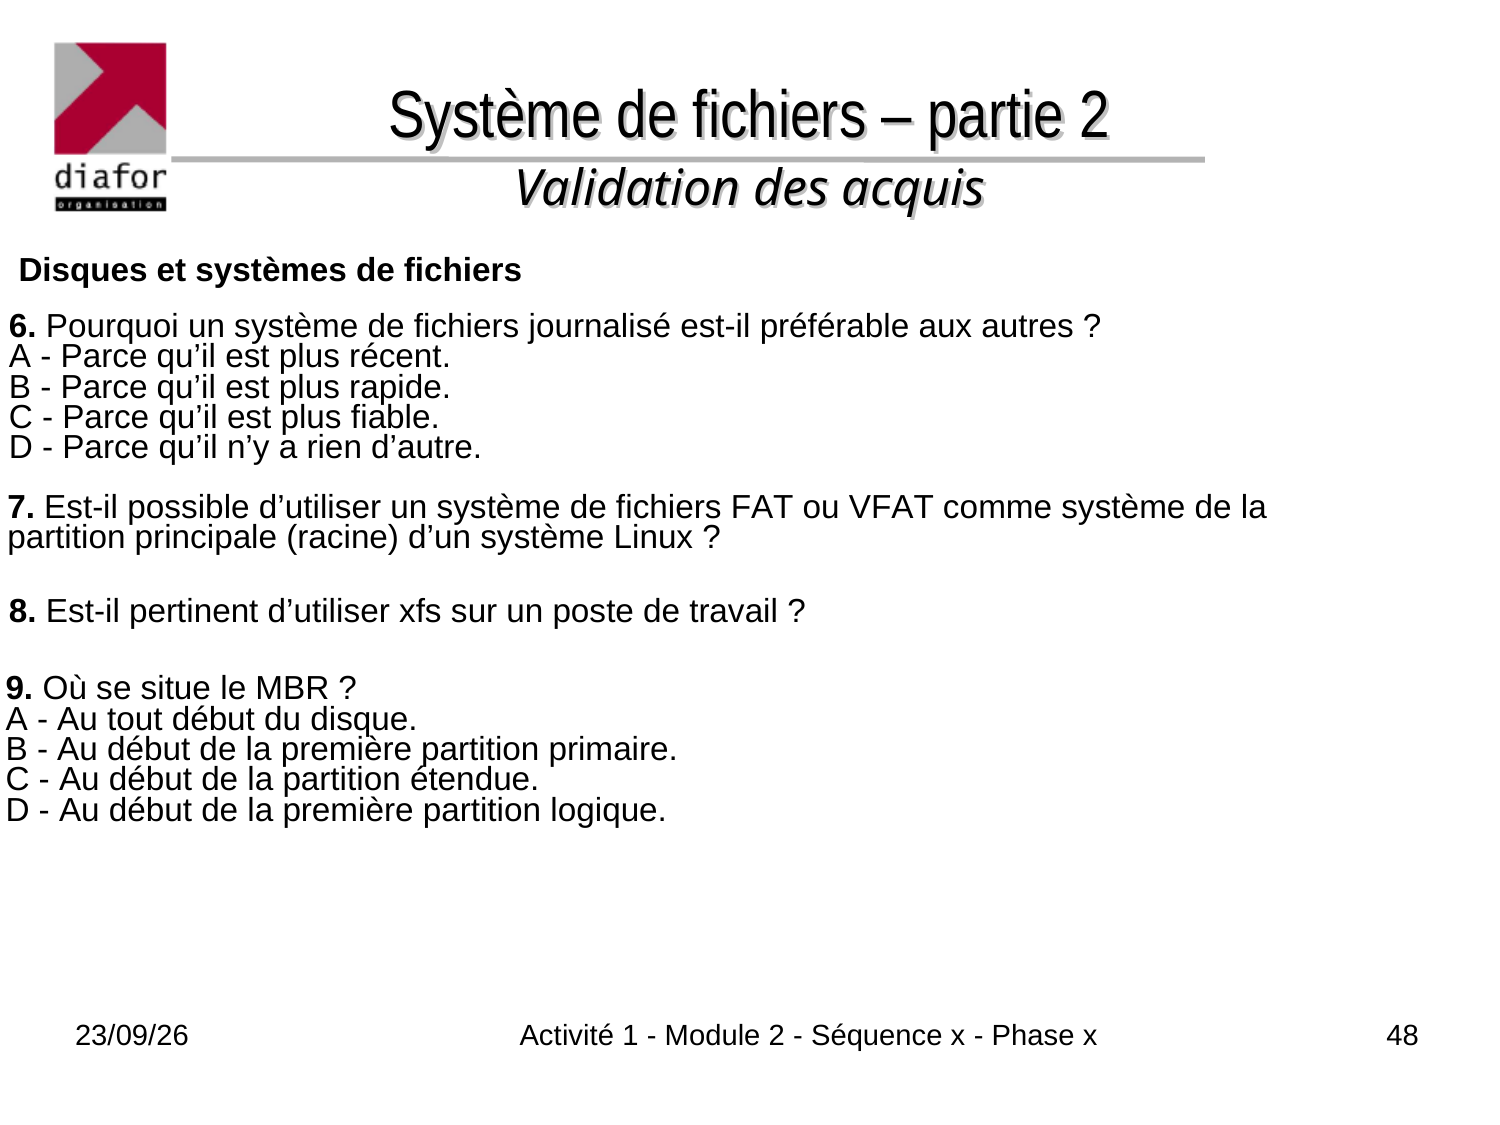

# Système de fichiers – partie 2 Validation des acquis
Disques et systèmes de fichiers
6. Pourquoi un système de fichiers journalisé est-il préférable aux autres ?
A - Parce qu’il est plus récent.
B - Parce qu’il est plus rapide.
C - Parce qu’il est plus fiable.
D - Parce qu’il n’y a rien d’autre.
7. Est-il possible d’utiliser un système de fichiers FAT ou VFAT comme système de la partition principale (racine) d’un système Linux ?
8. Est-il pertinent d’utiliser xfs sur un poste de travail ?
9. Où se situe le MBR ?
A - Au tout début du disque.
B - Au début de la première partition primaire.
C - Au début de la partition étendue.
D - Au début de la première partition logique.
Activité 1 - Module 2 - Séquence x - Phase x
48